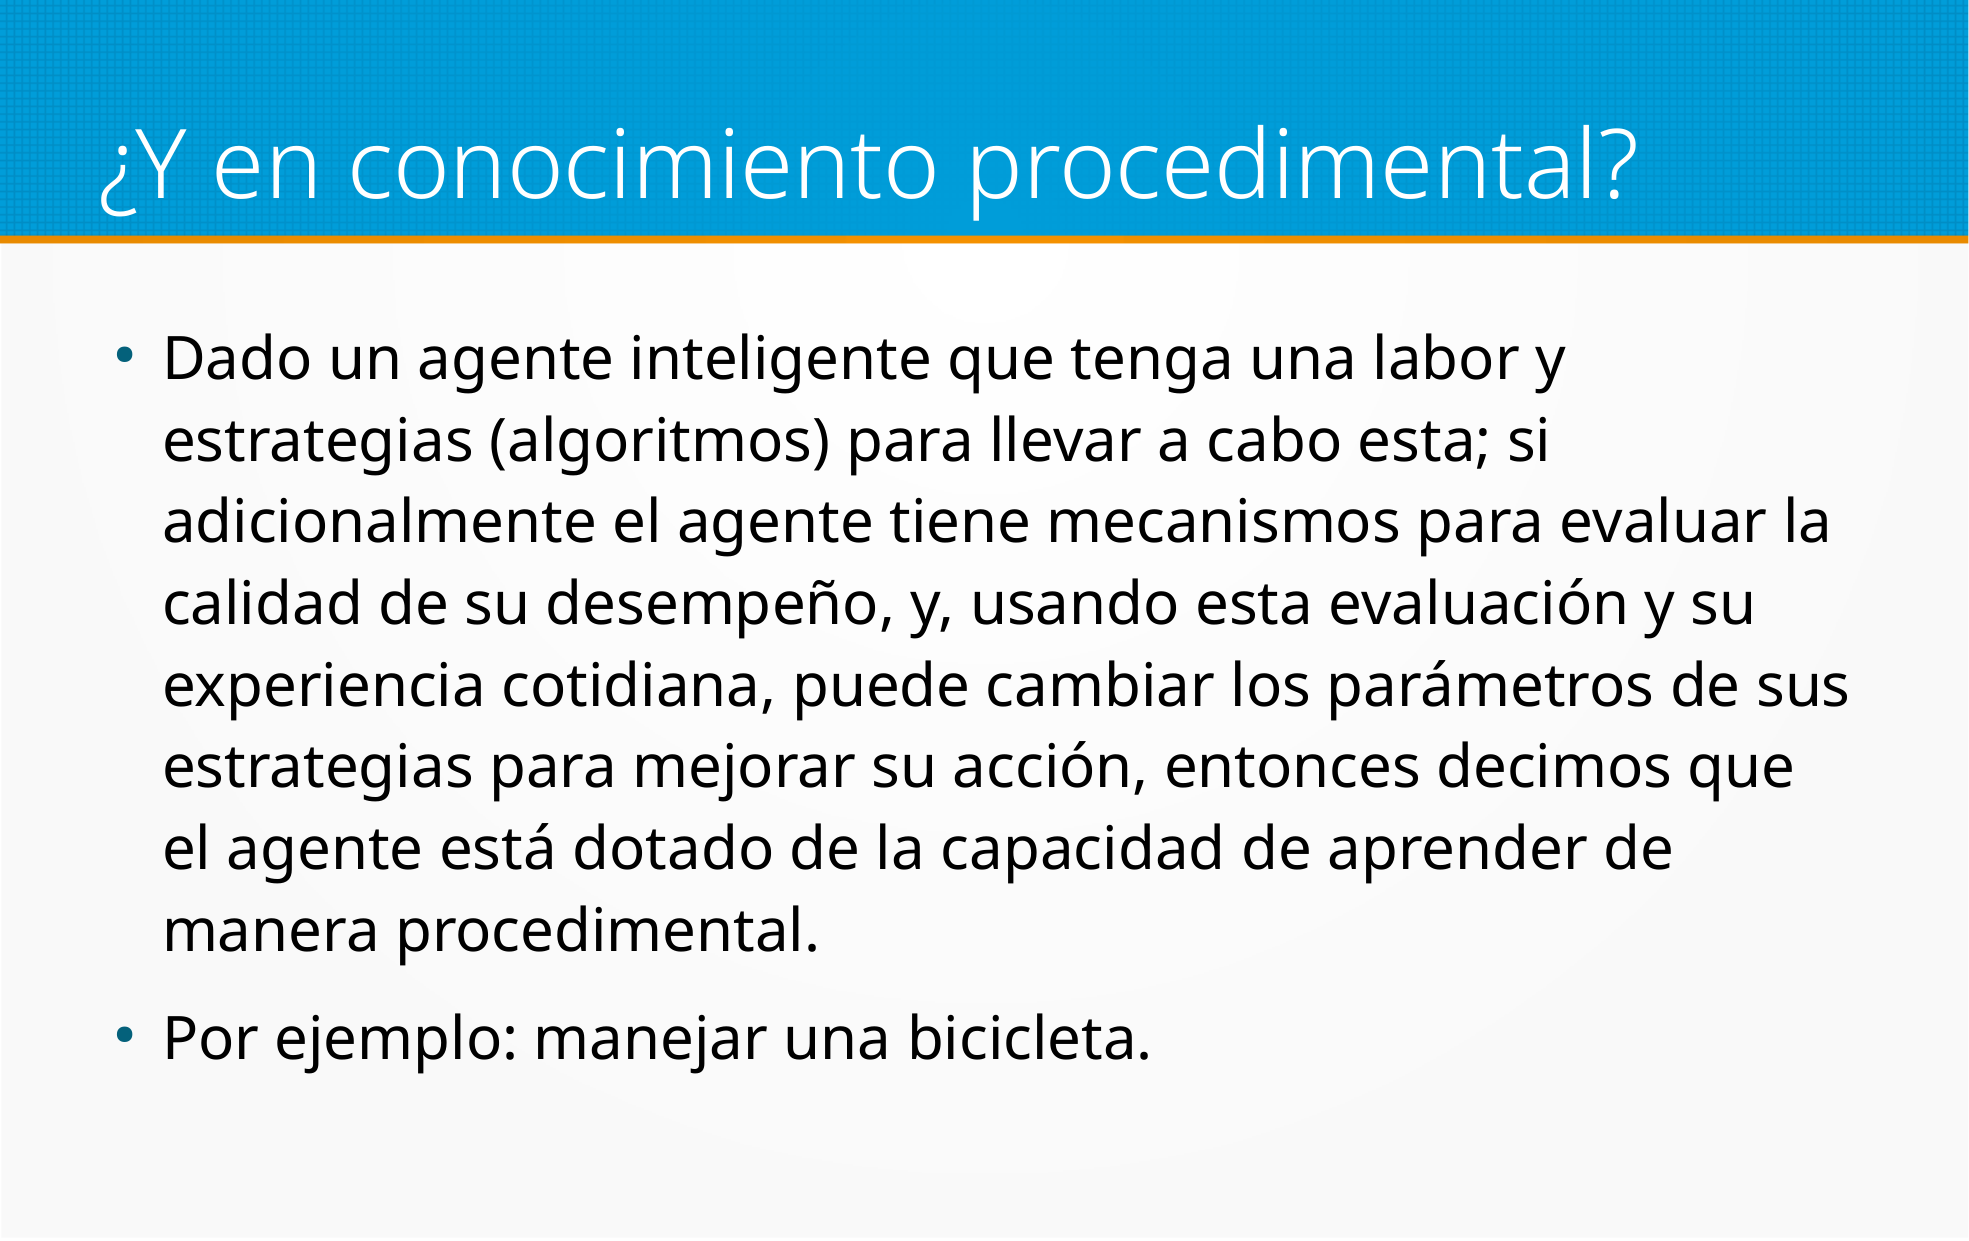

# ¿Y en conocimiento procedimental?
Dado un agente inteligente que tenga una labor y estrategias (algoritmos) para llevar a cabo esta; si adicionalmente el agente tiene mecanismos para evaluar la calidad de su desempeño, y, usando esta evaluación y su experiencia cotidiana, puede cambiar los parámetros de sus estrategias para mejorar su acción, entonces decimos que el agente está dotado de la capacidad de aprender de manera procedimental.
Por ejemplo: manejar una bicicleta.